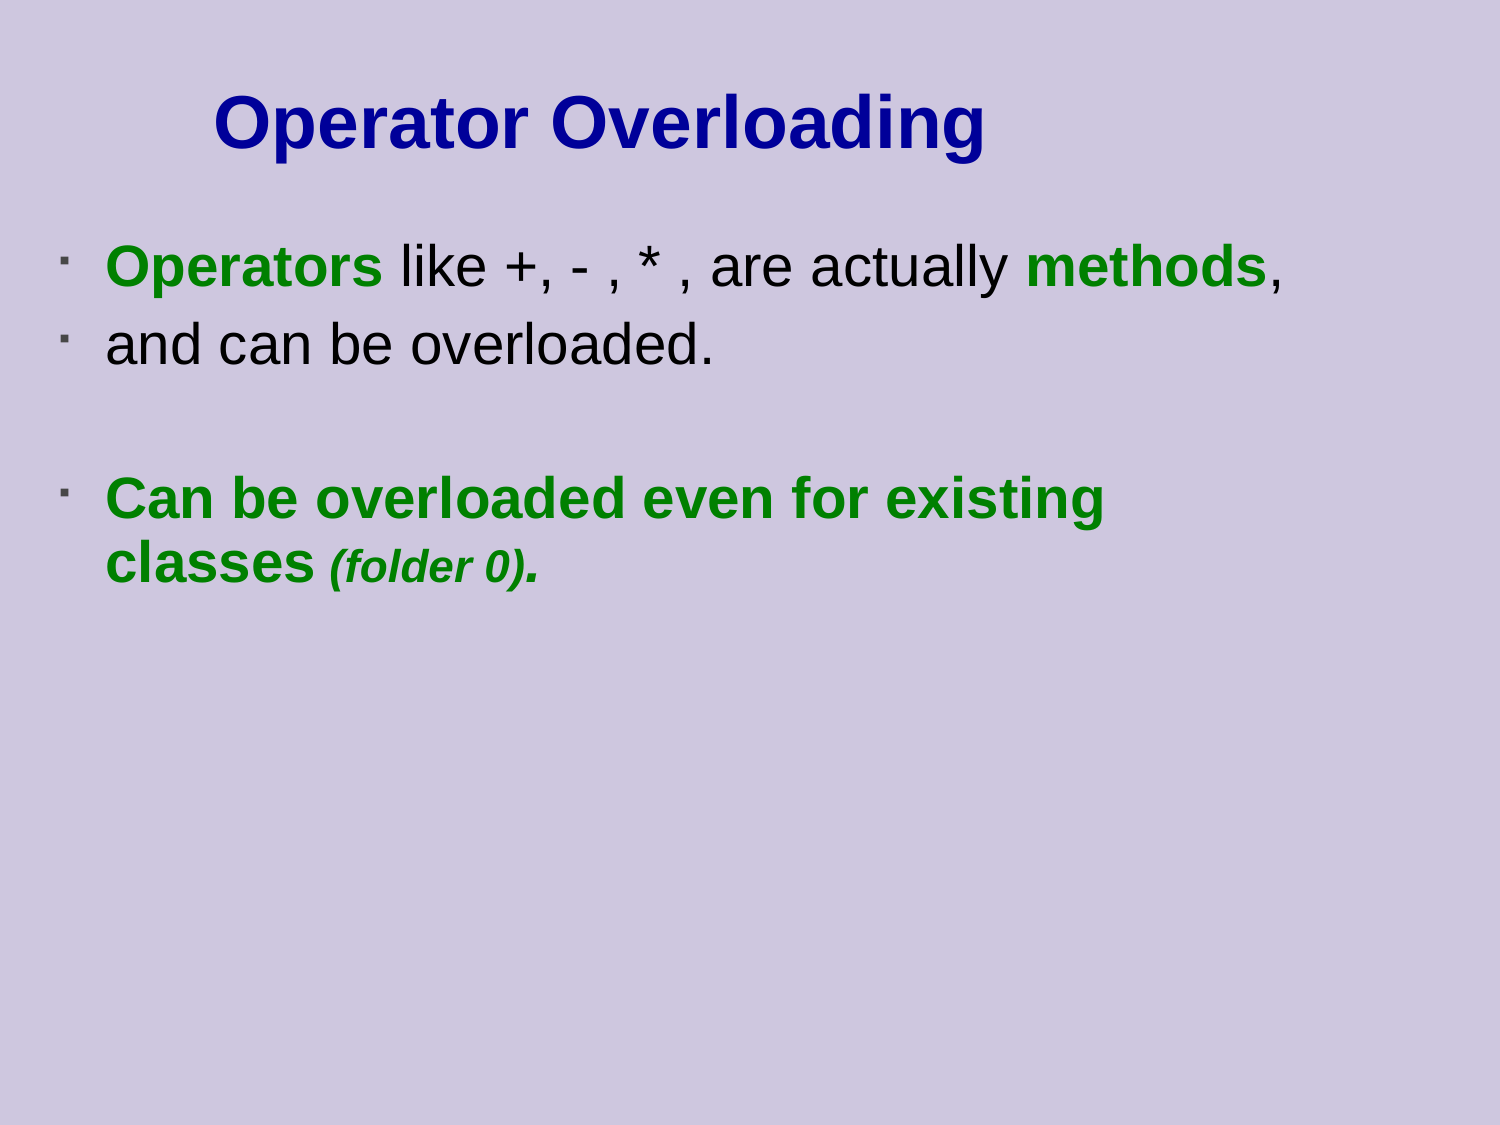

# Operator Overloading
Operators like +, - , * , are actually methods,
and can be overloaded.
Can be overloaded even for existing classes (folder 0).